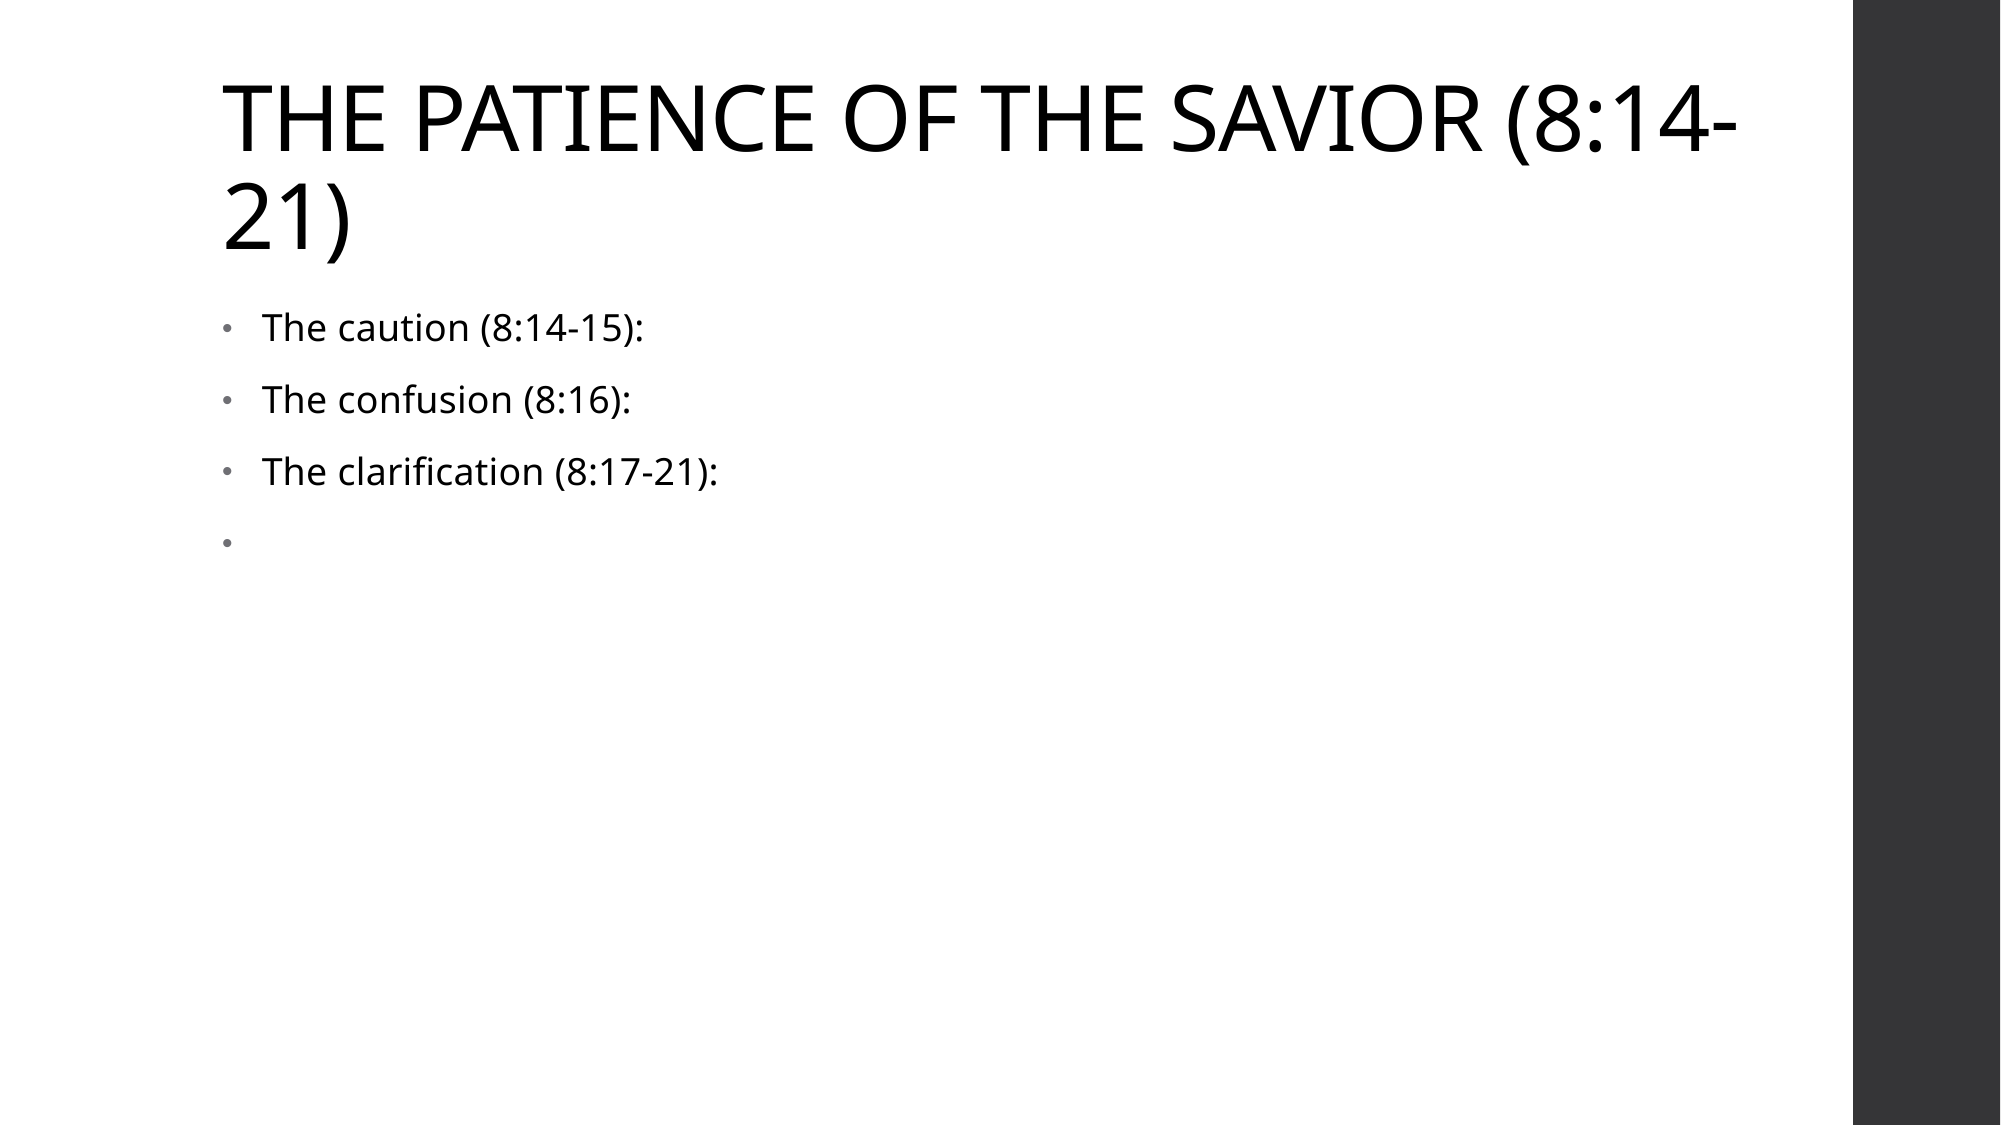

# THE PATIENCE OF THE SAVIOR (8:14-21)
 The caution (8:14-15):
 The confusion (8:16):
 The clarification (8:17-21):